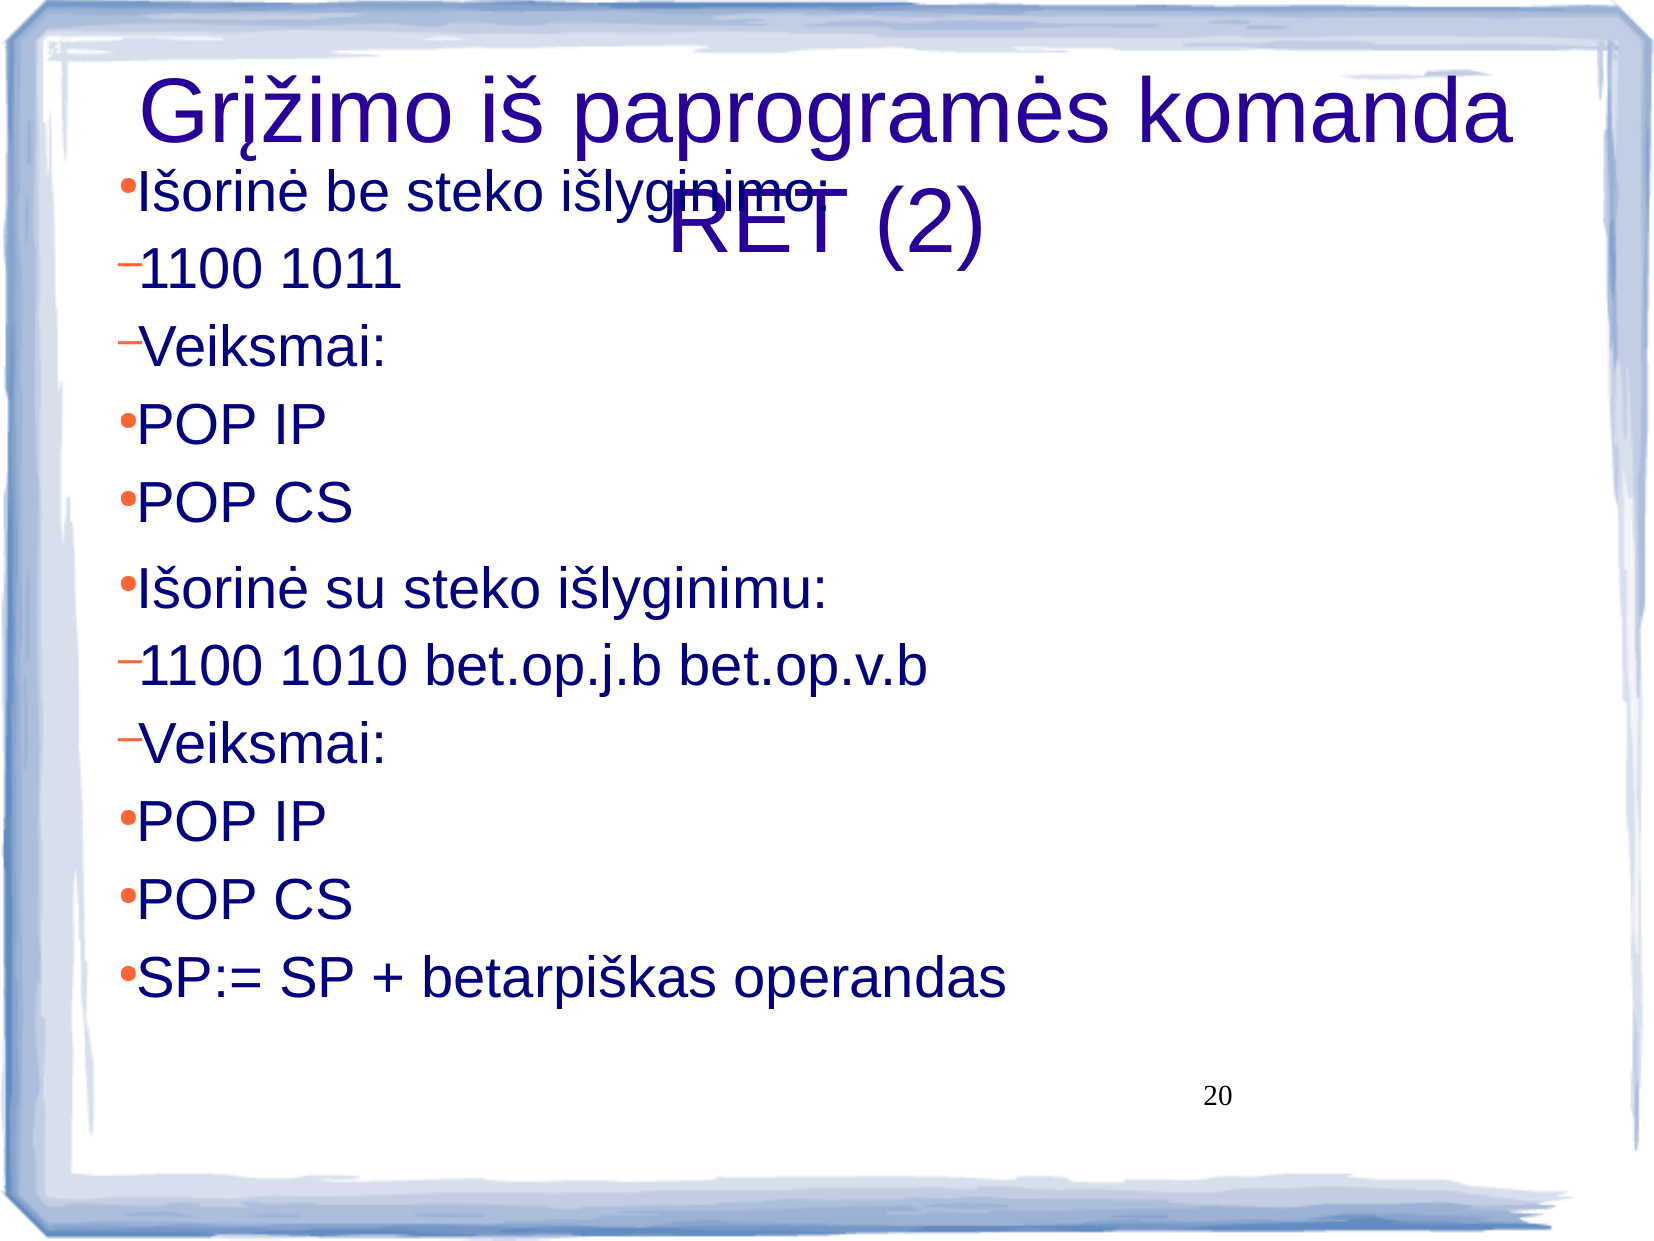

# Grįžimo iš paprogramės komanda RET (2)
Išorinė be steko išlyginimo:
1100 1011
Veiksmai:
POP IP
POP CS
Išorinė su steko išlyginimu:
1100 1010 bet.op.j.b bet.op.v.b
Veiksmai:
POP IP
POP CS
SP:= SP + betarpiškas operandas